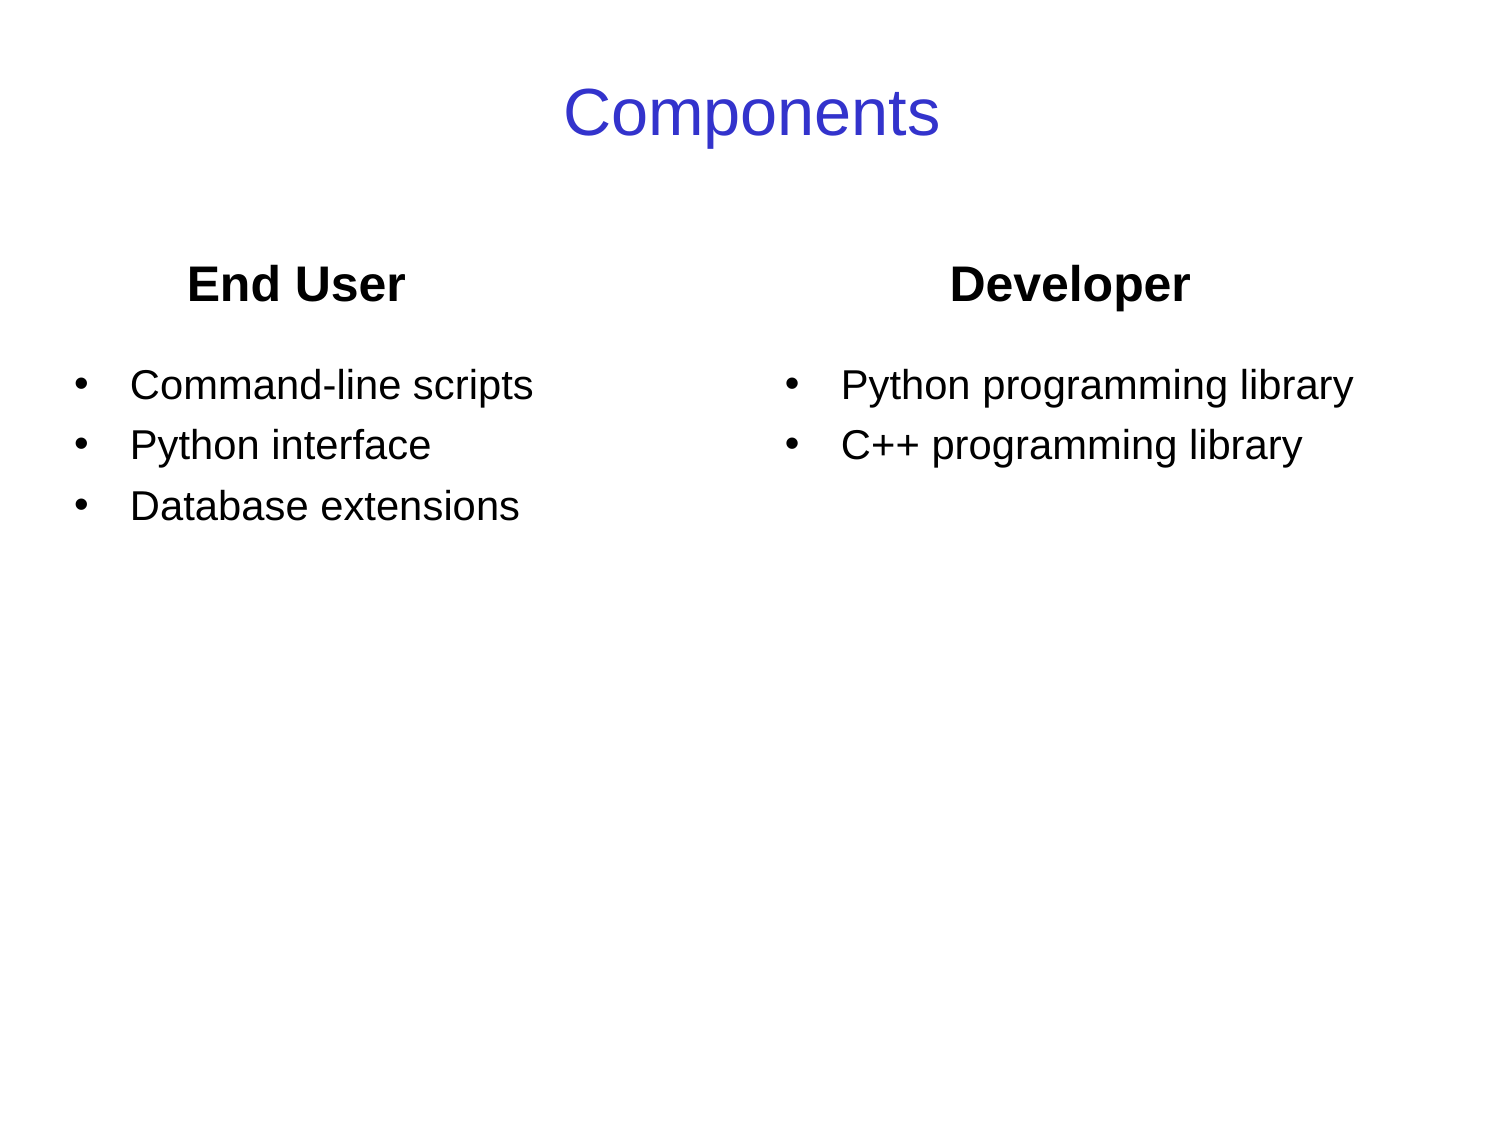

# Components
End User
Developer
Command-line scripts
Python interface
Database extensions
Python programming library
C++ programming library